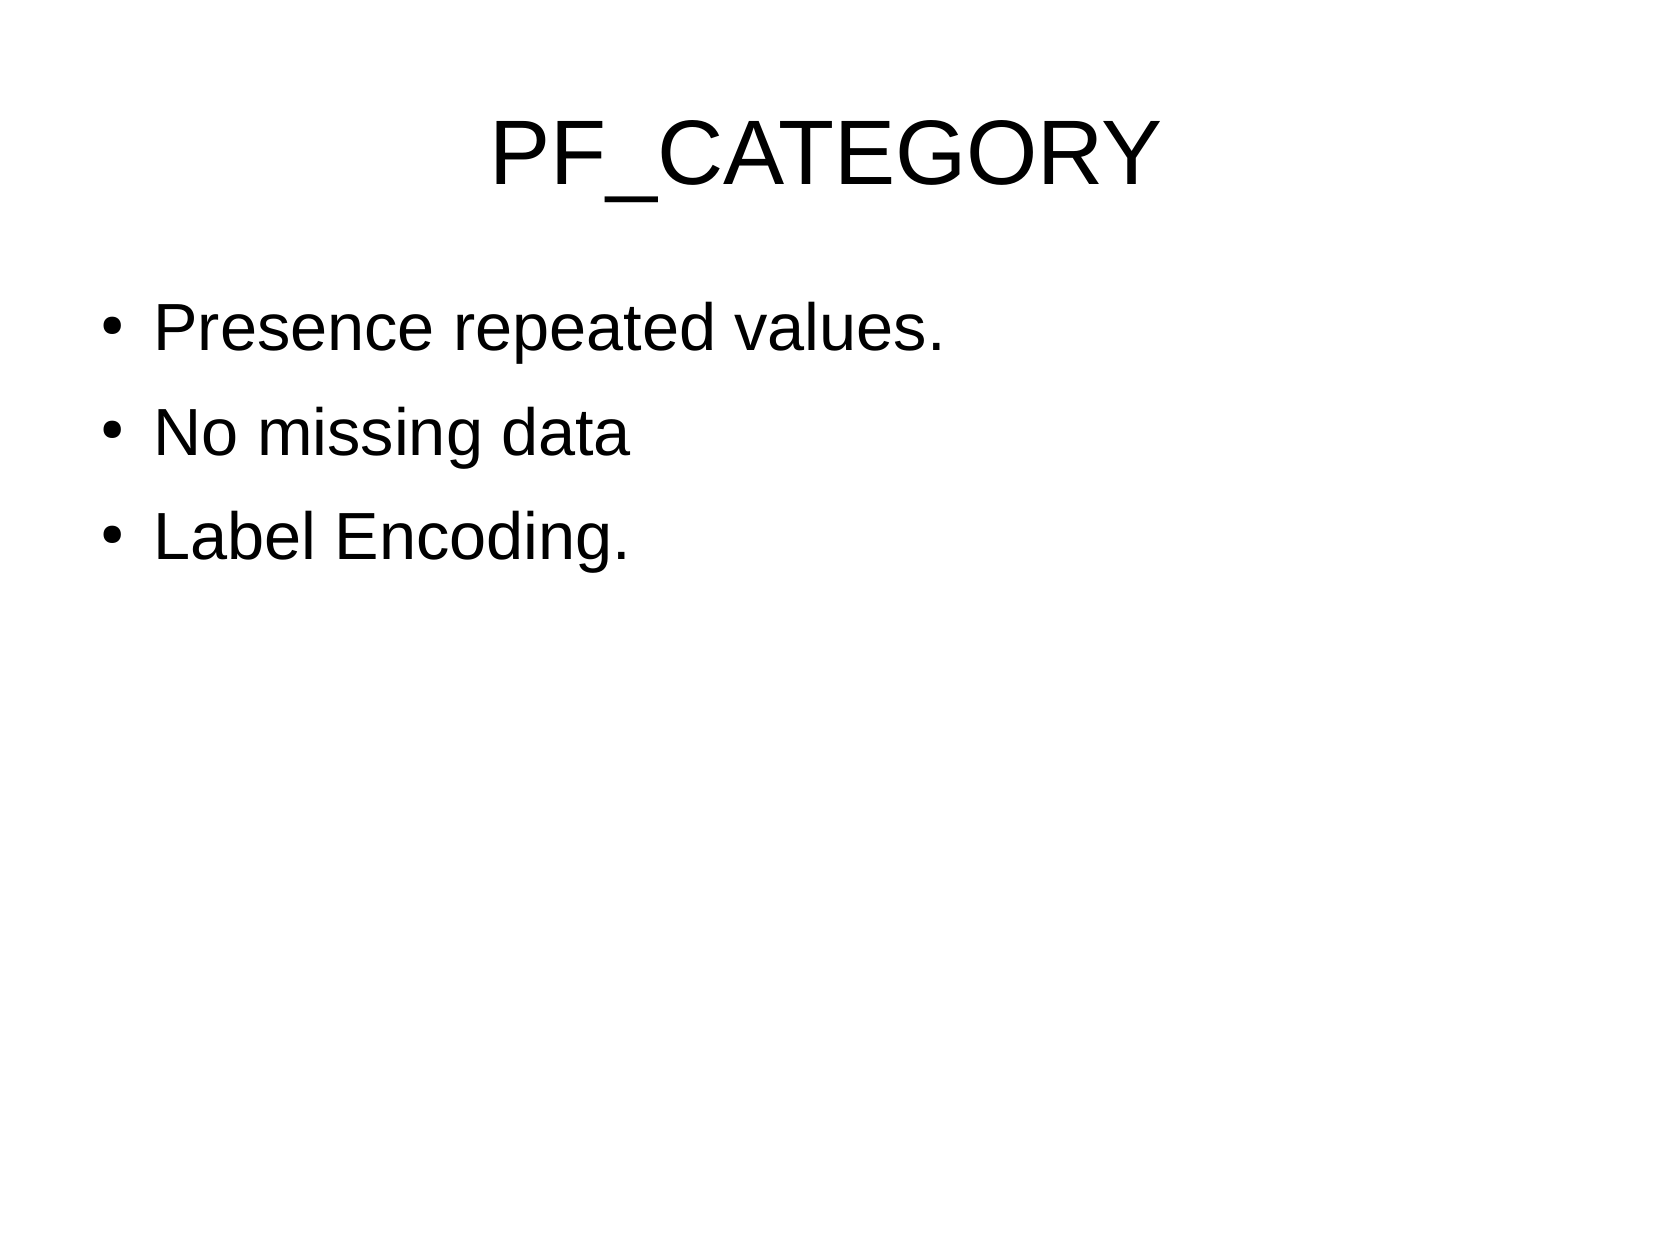

# PF_CATEGORY
Presence repeated values.
No missing data
Label Encoding.